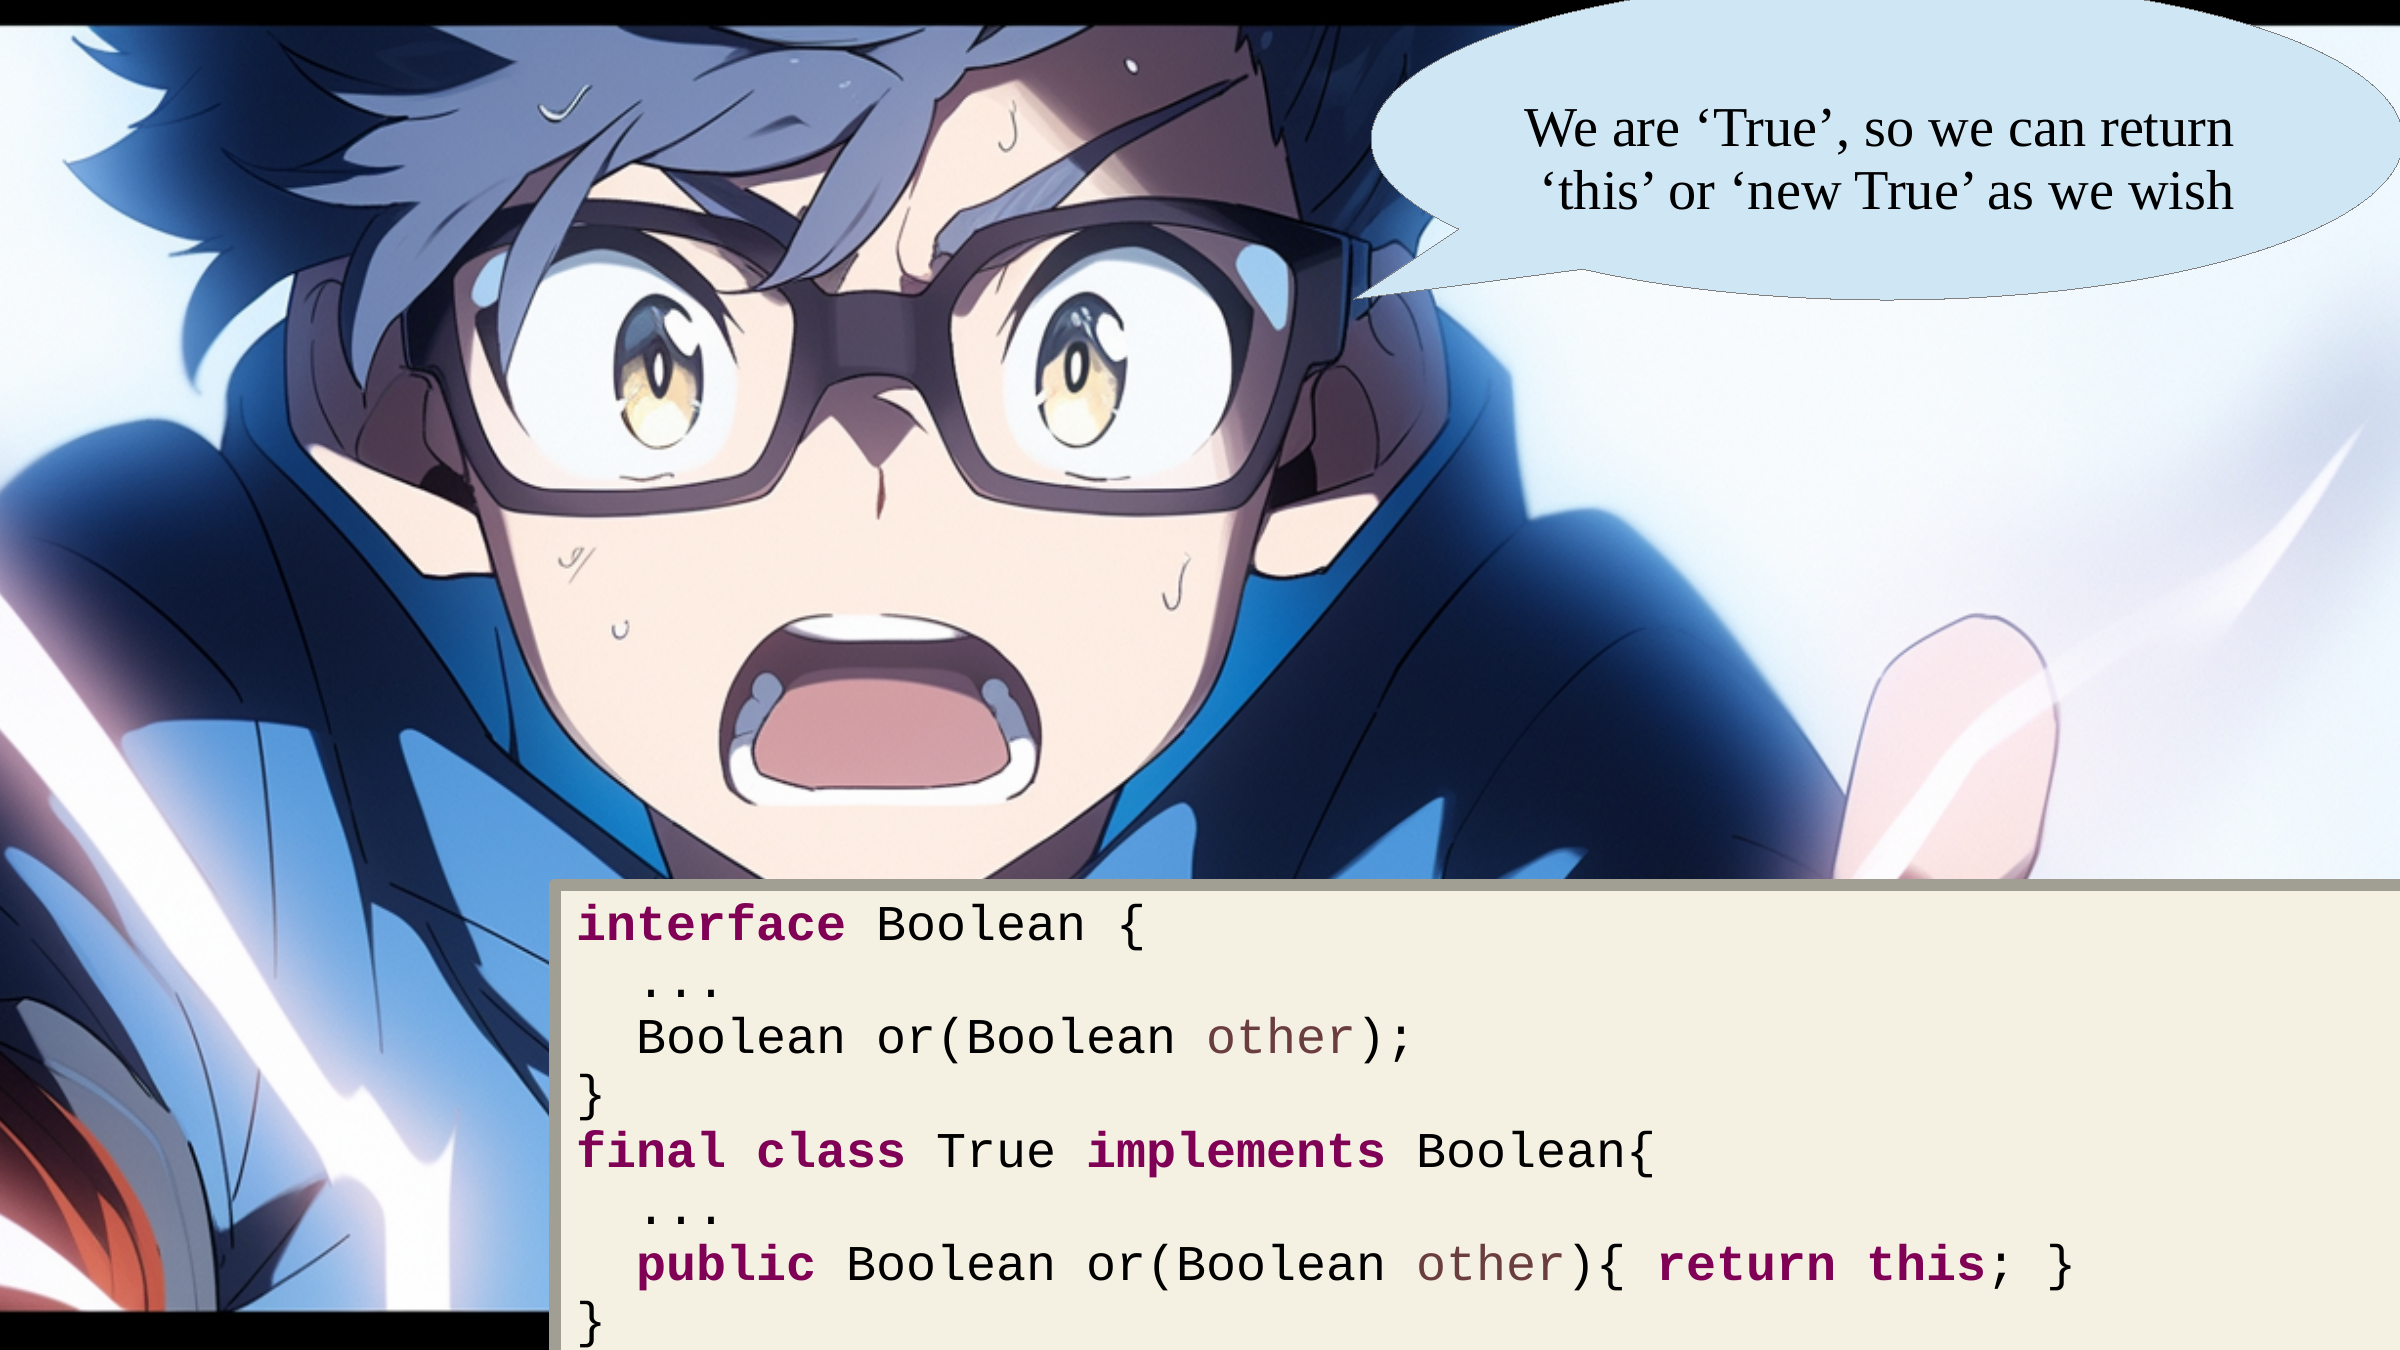

We are ‘True’, so we can return
‘this’ or ‘new True’ as we wish
interface Boolean {
 ...
 Boolean or(Boolean other);
}
final class True implements Boolean{
 ...
 public Boolean or(Boolean other){ return this; }
}